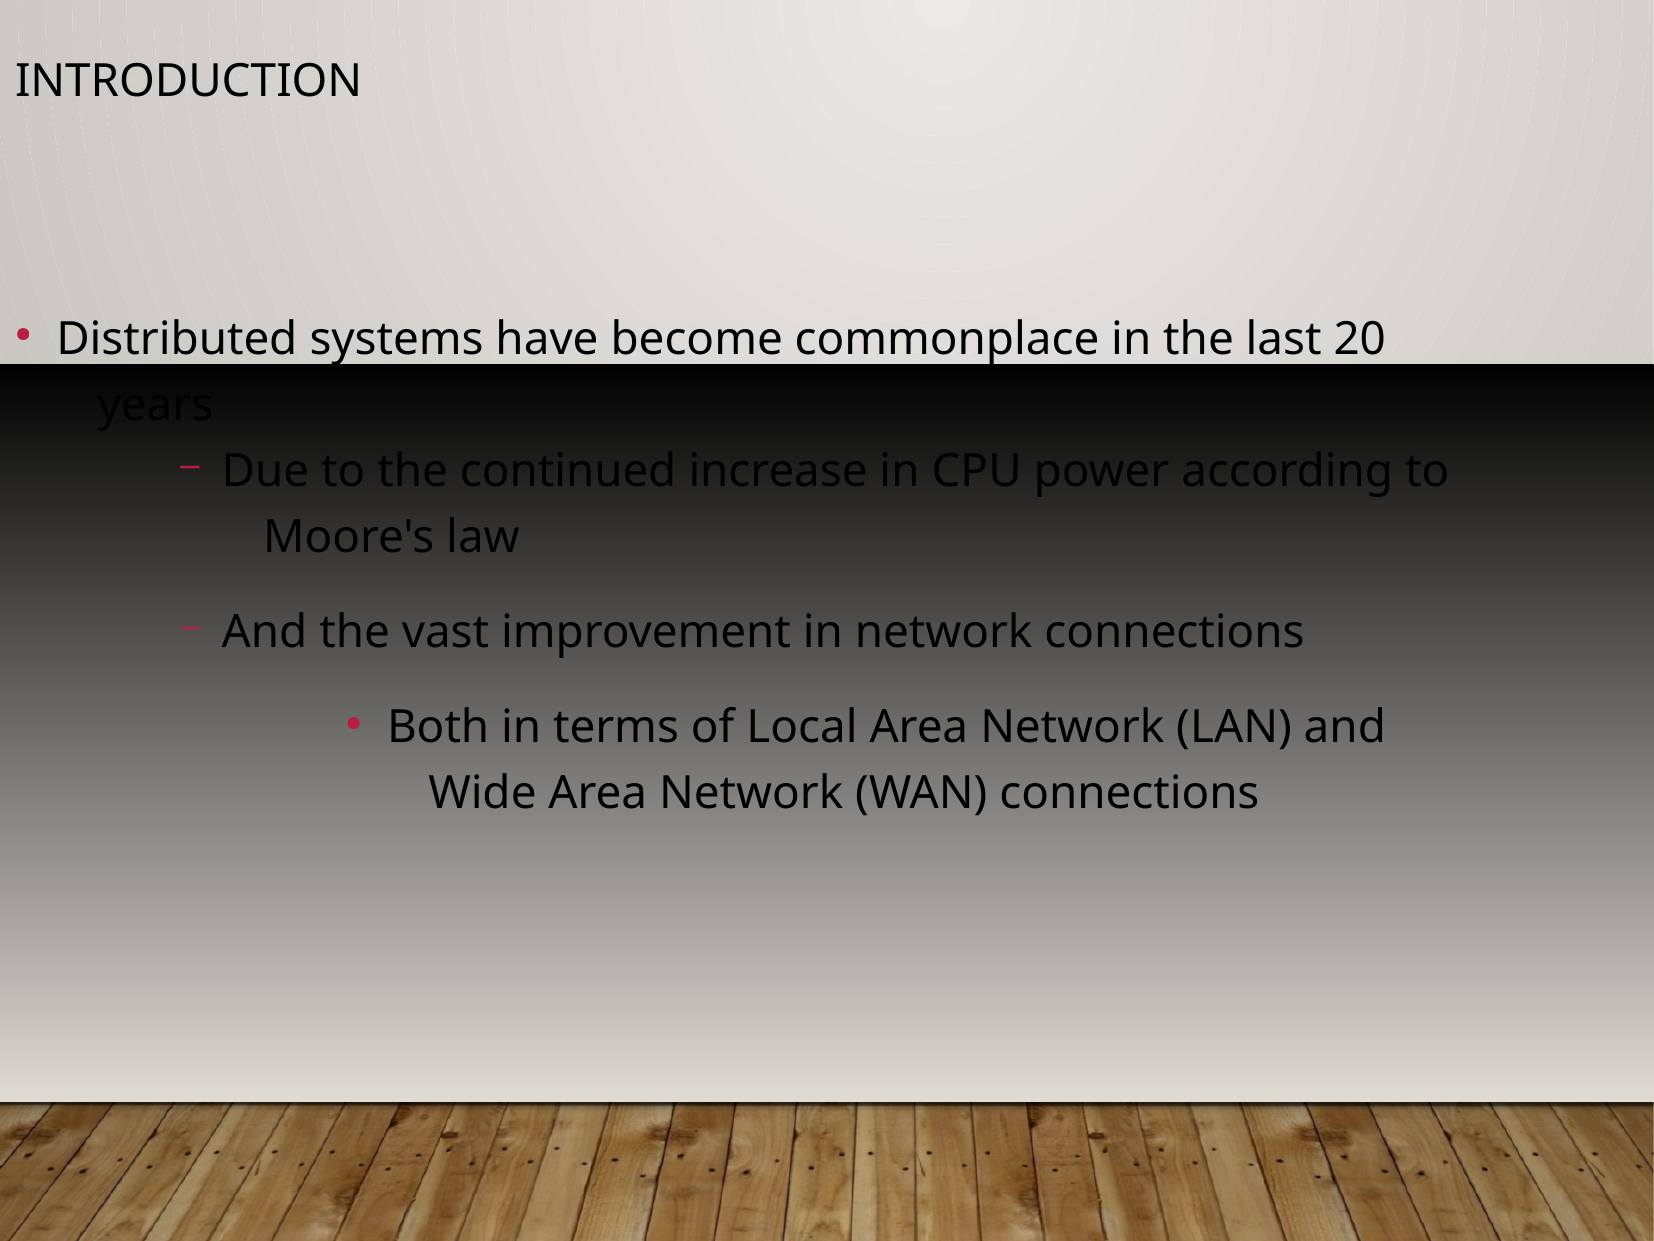

# Introduction
Distributed systems have become commonplace in the last 20 years
Due to the continued increase in CPU power according to Moore's law
And the vast improvement in network connections
Both in terms of Local Area Network (LAN) and Wide Area Network (WAN) connections